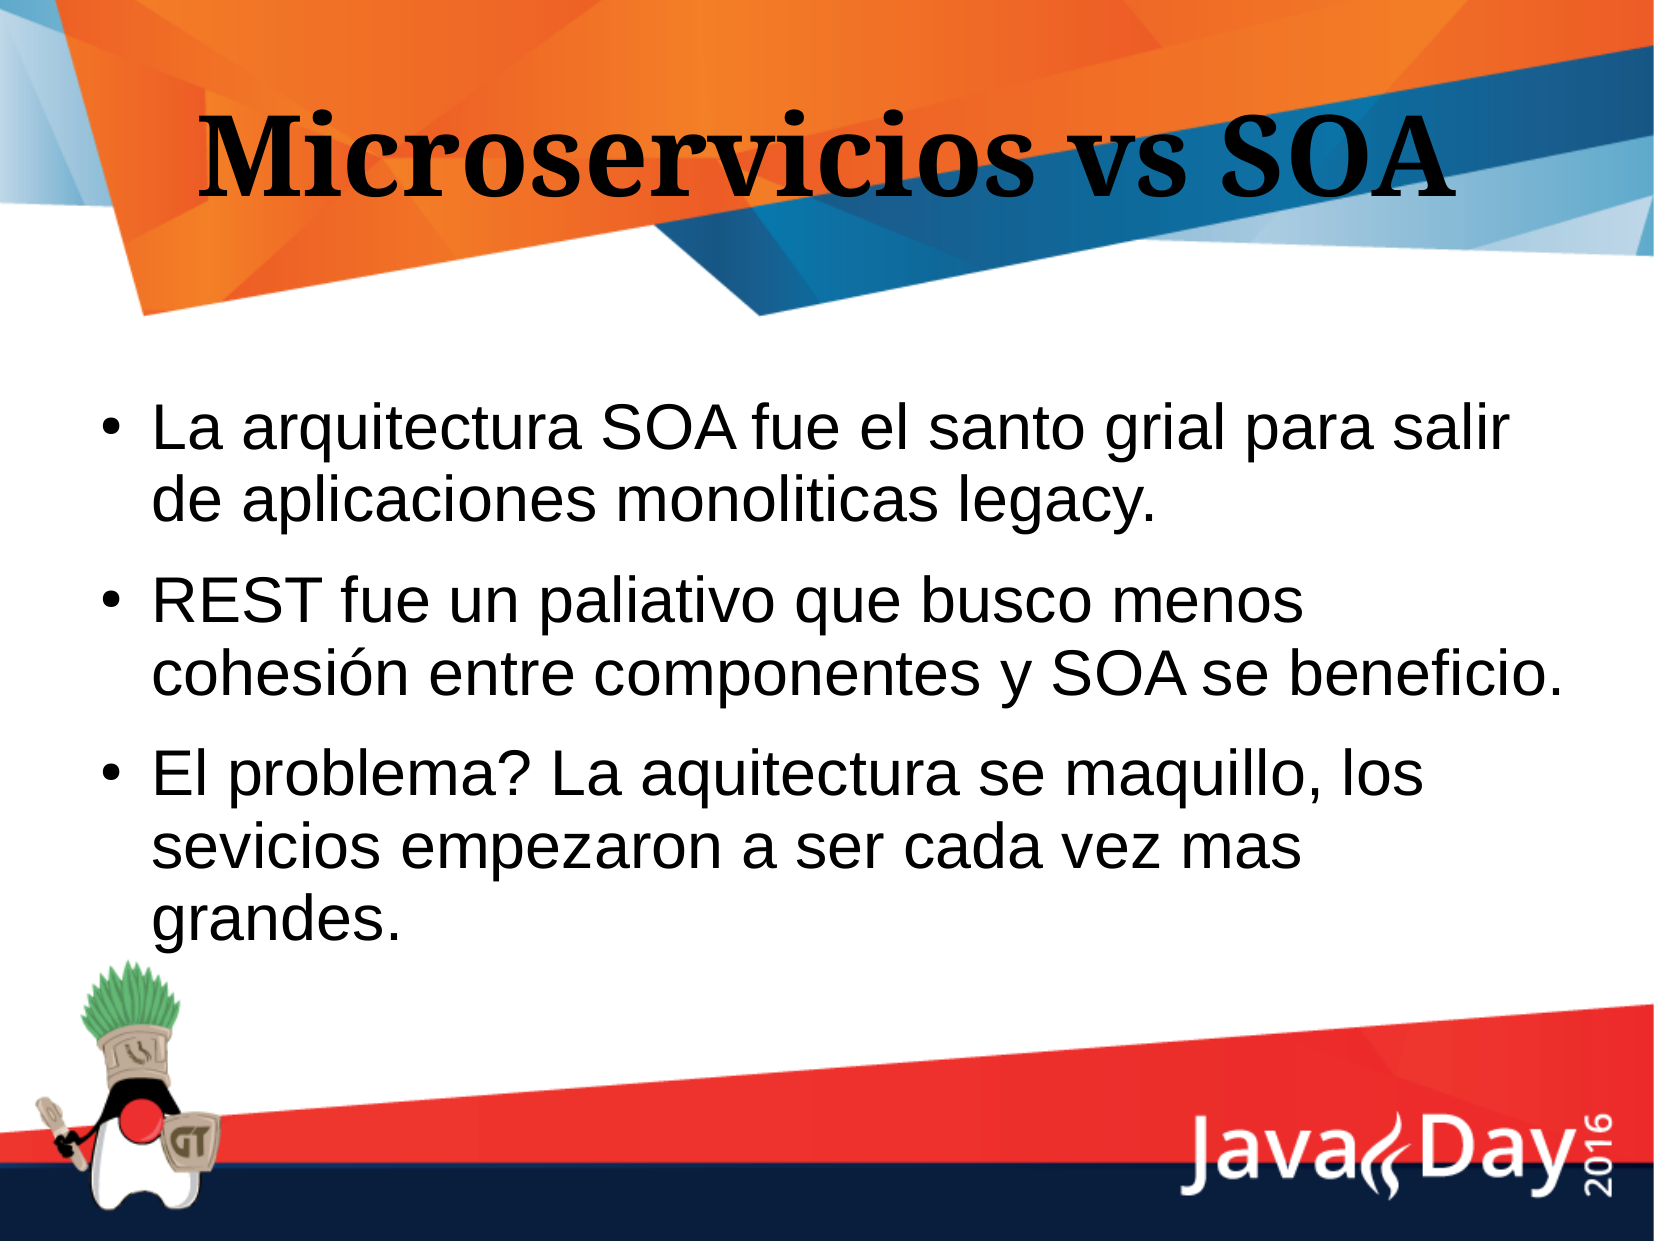

# Microservicios vs SOA
La arquitectura SOA fue el santo grial para salir de aplicaciones monoliticas legacy.
REST fue un paliativo que busco menos cohesión entre componentes y SOA se beneficio.
El problema? La aquitectura se maquillo, los sevicios empezaron a ser cada vez mas grandes.